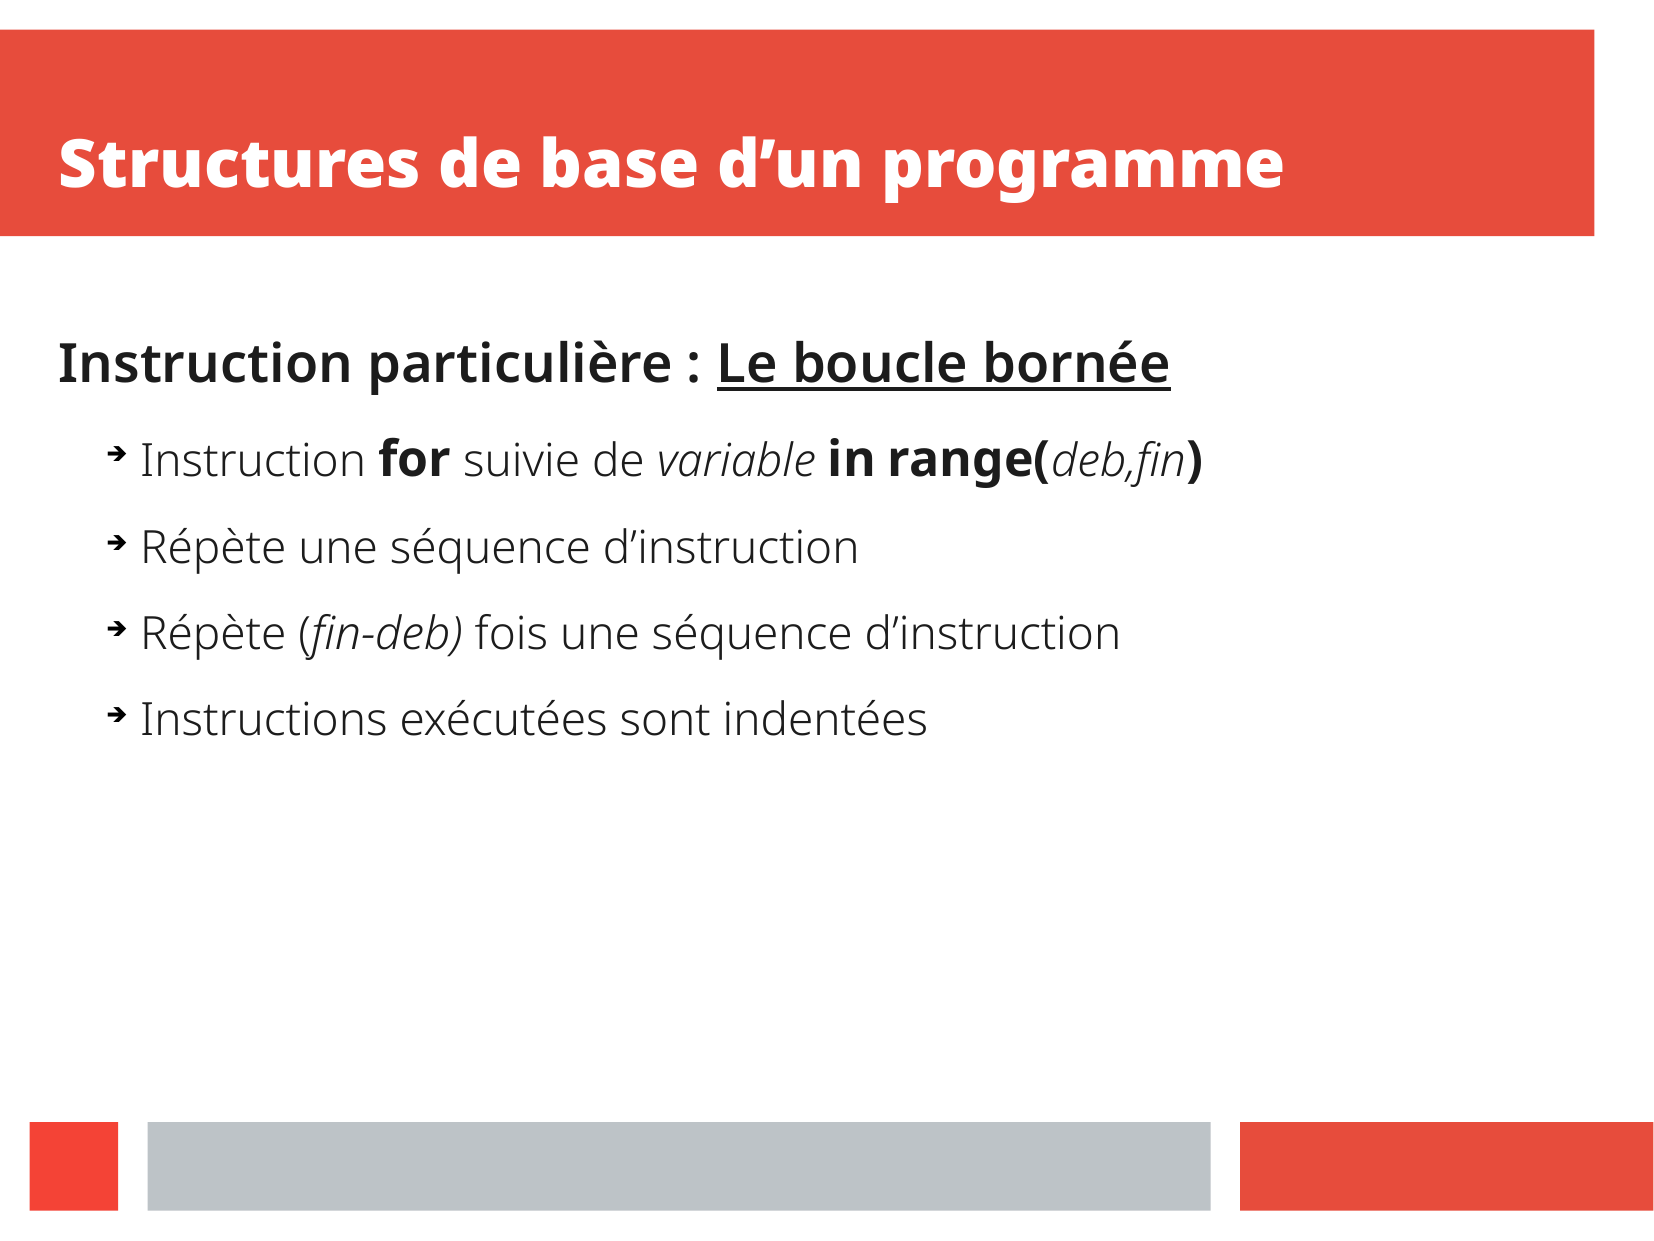

# Structures de base d’un programme
Instruction particulière : Le boucle bornée
 Instruction for suivie de variable in range(deb,fin)
 Répète une séquence d’instruction
 Répète (fin-deb) fois une séquence d’instruction
 Instructions exécutées sont indentées